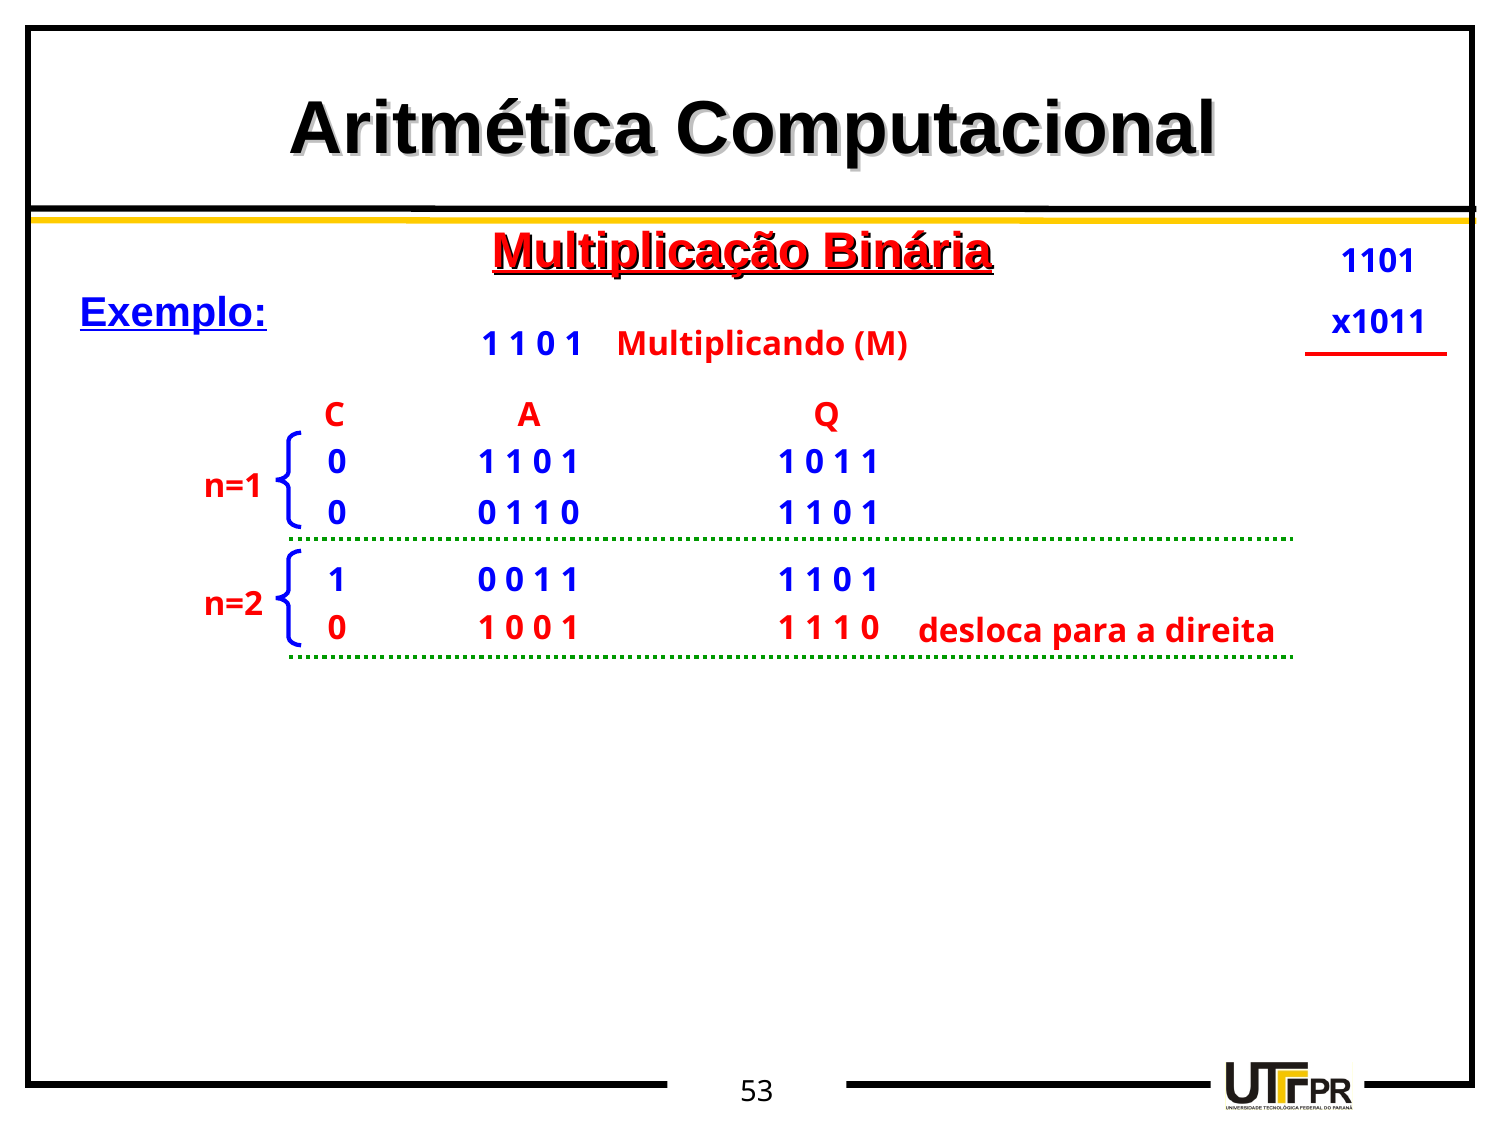

Aritmética Computacional
# Multiplicação Binária
Exemplo:
 1101
x1011
1 1 0 1
Multiplicando (M)
C
A
Q
0	1 1 0 1		1 0 1 1
n=1
0	0 1 1 0		1 1 0 1
1	0 0 1 1		1 1 0 1
n=2
0	1 0 0 1		1 1 1 0
desloca para a direita